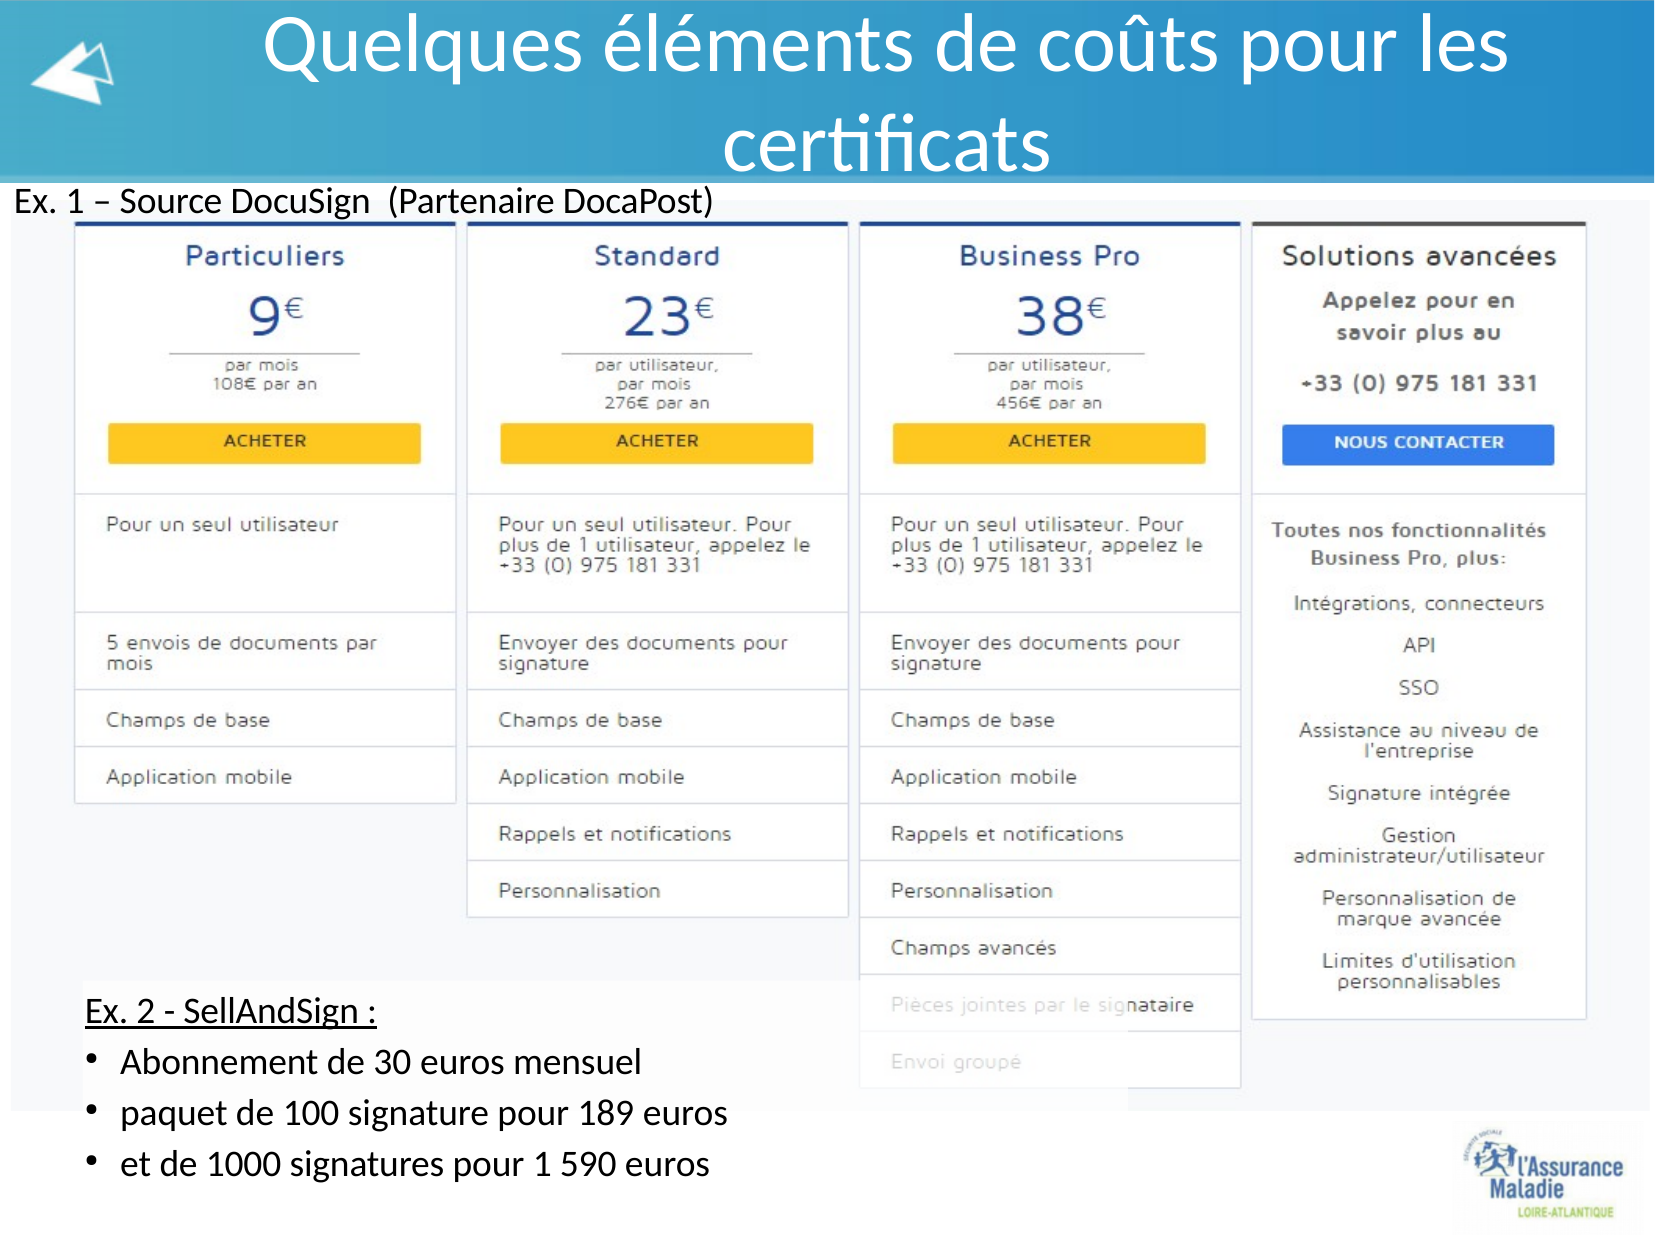

# Quelques éléments de coûts pour les certificats
Ex. 1 – Source DocuSign (Partenaire DocaPost)
Ex. 2 - SellAndSign :
Abonnement de 30 euros mensuel
paquet de 100 signature pour 189 euros
et de 1000 signatures pour 1 590 euros